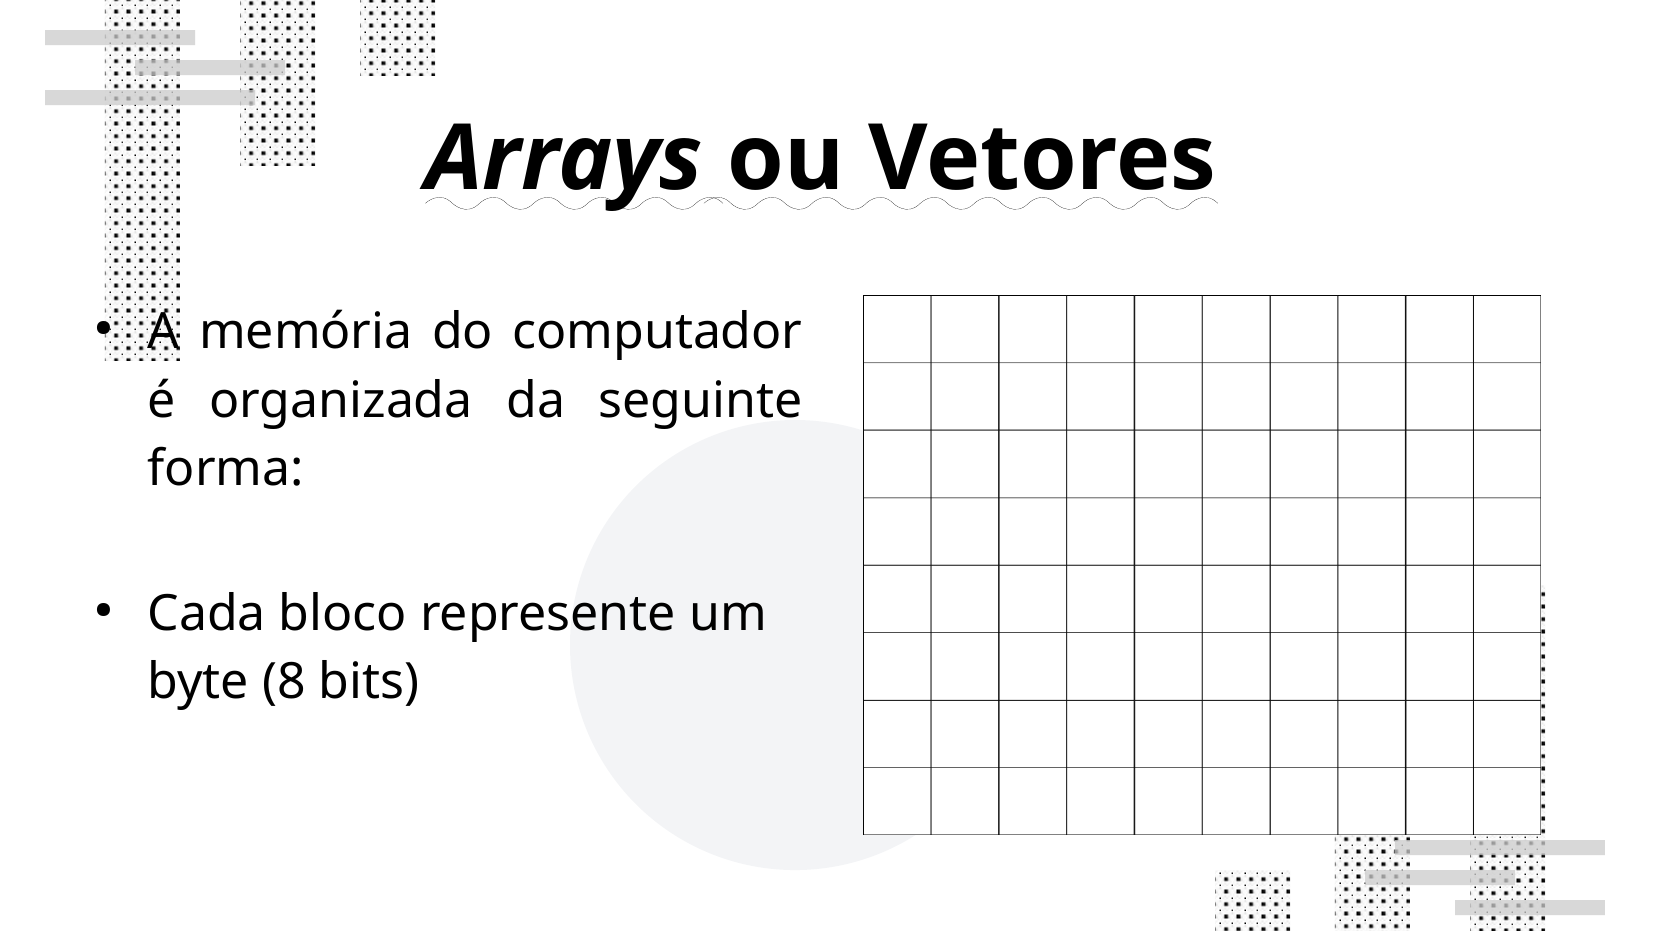

# Arrays ou Vetores
A memória do computador é organizada da seguinte forma:
Cada bloco represente um byte (8 bits)